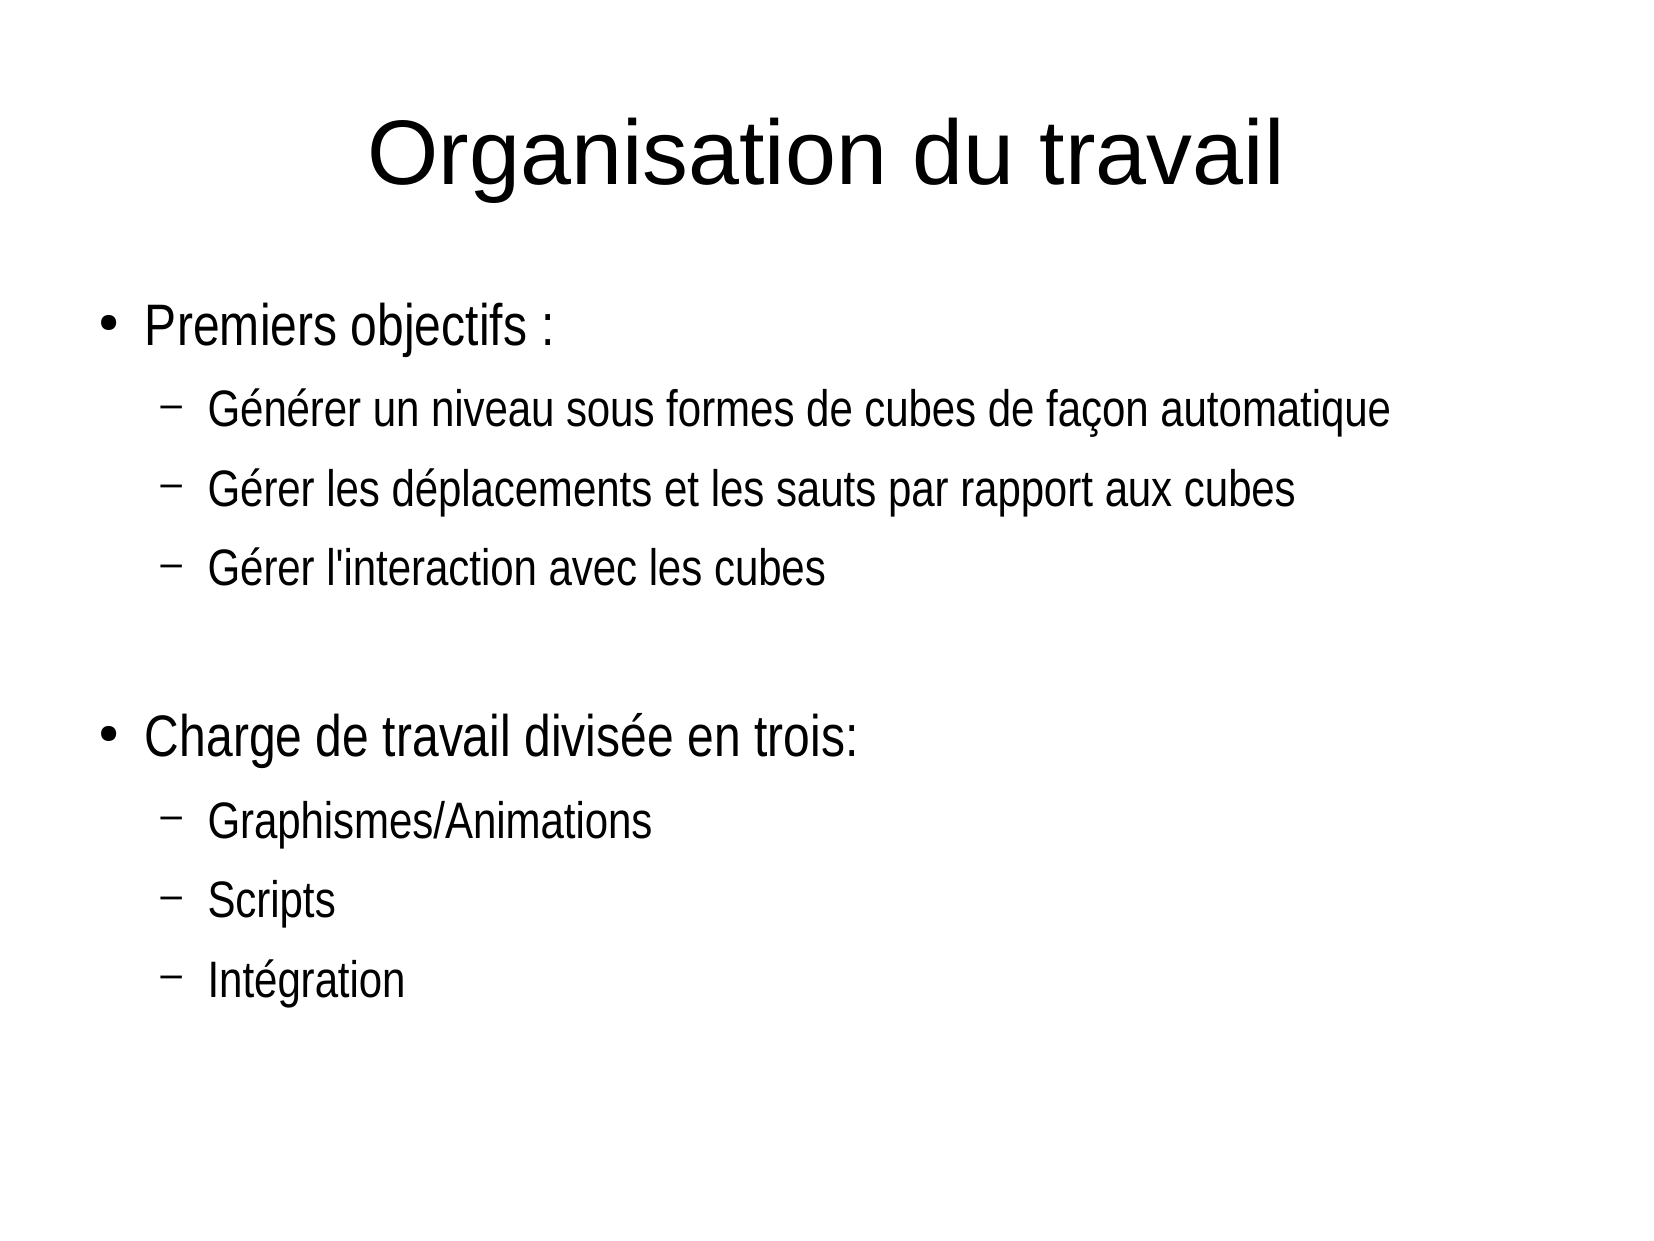

# Organisation du travail
Premiers objectifs :
Générer un niveau sous formes de cubes de façon automatique
Gérer les déplacements et les sauts par rapport aux cubes
Gérer l'interaction avec les cubes
Charge de travail divisée en trois:
Graphismes/Animations
Scripts
Intégration